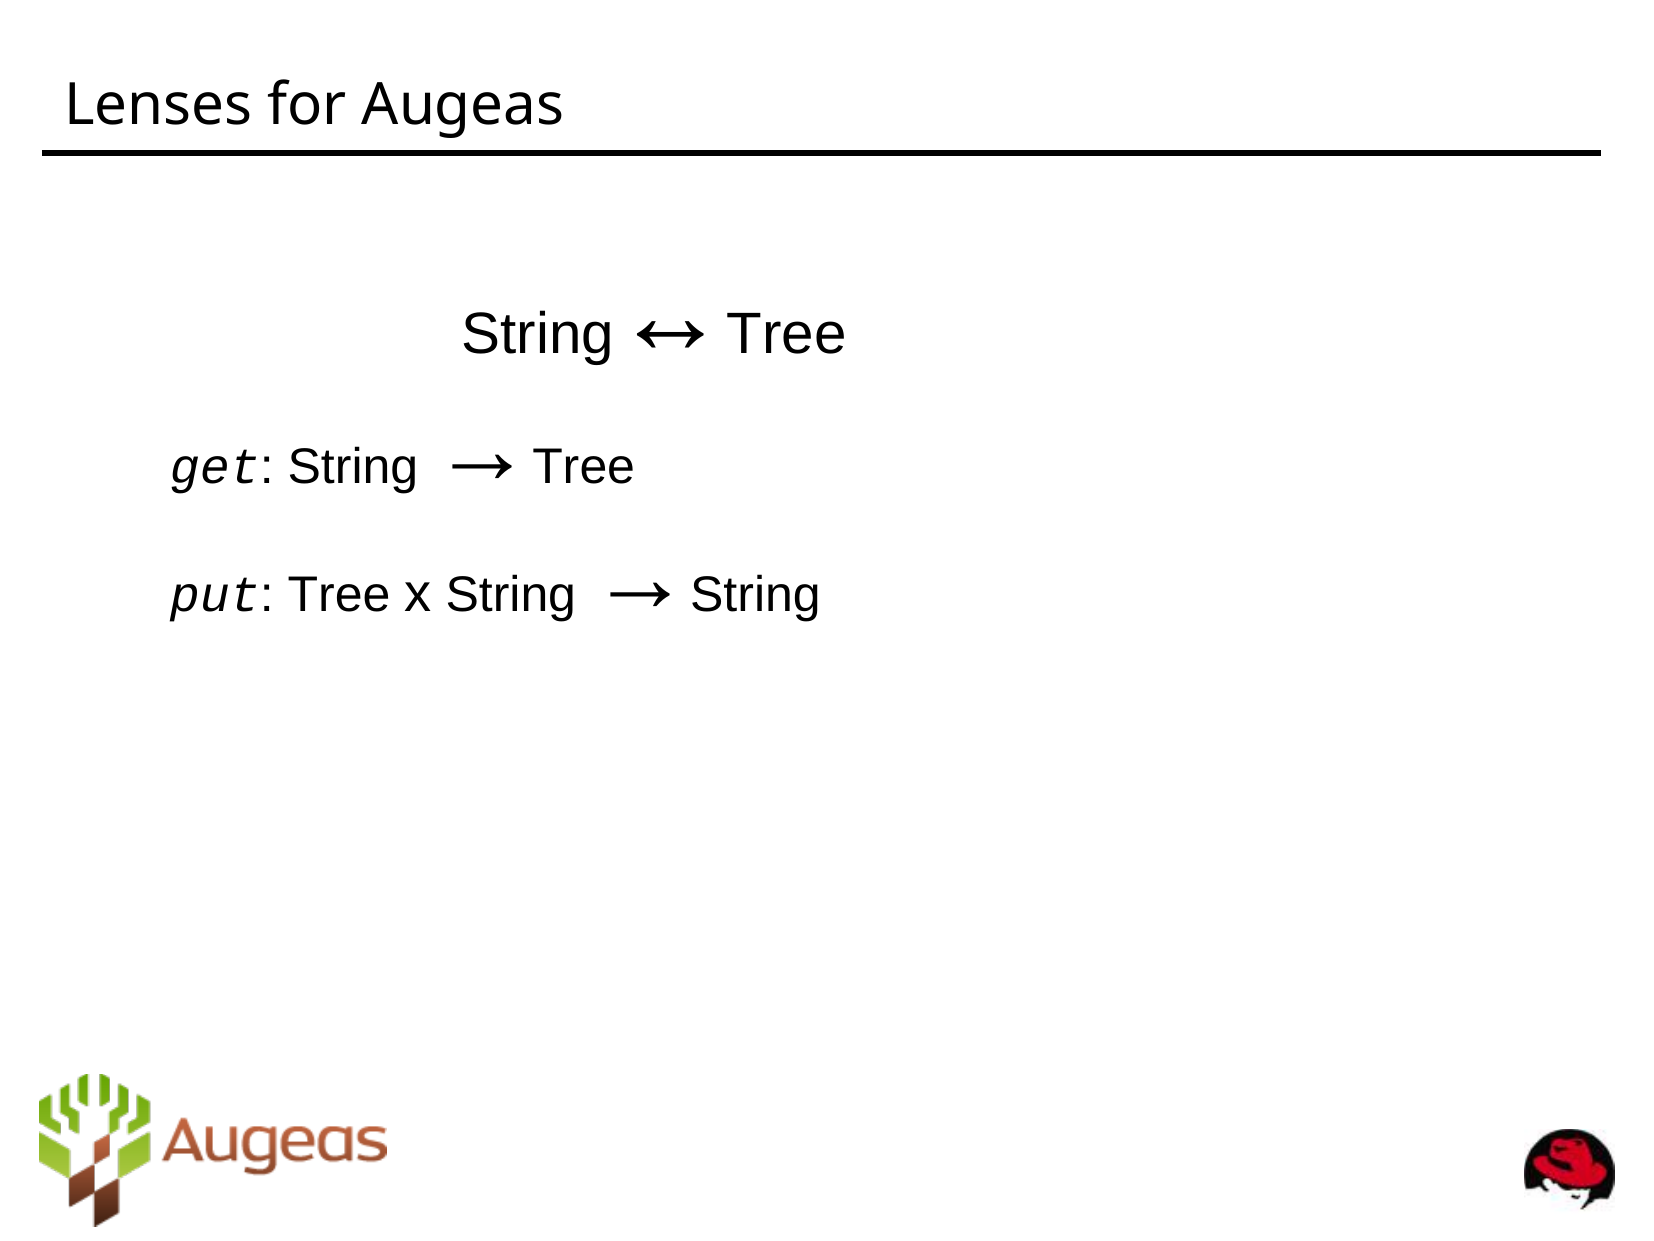

# Lenses for Augeas
 String↔Tree
 get: String →Tree
 put: Tree x String →String